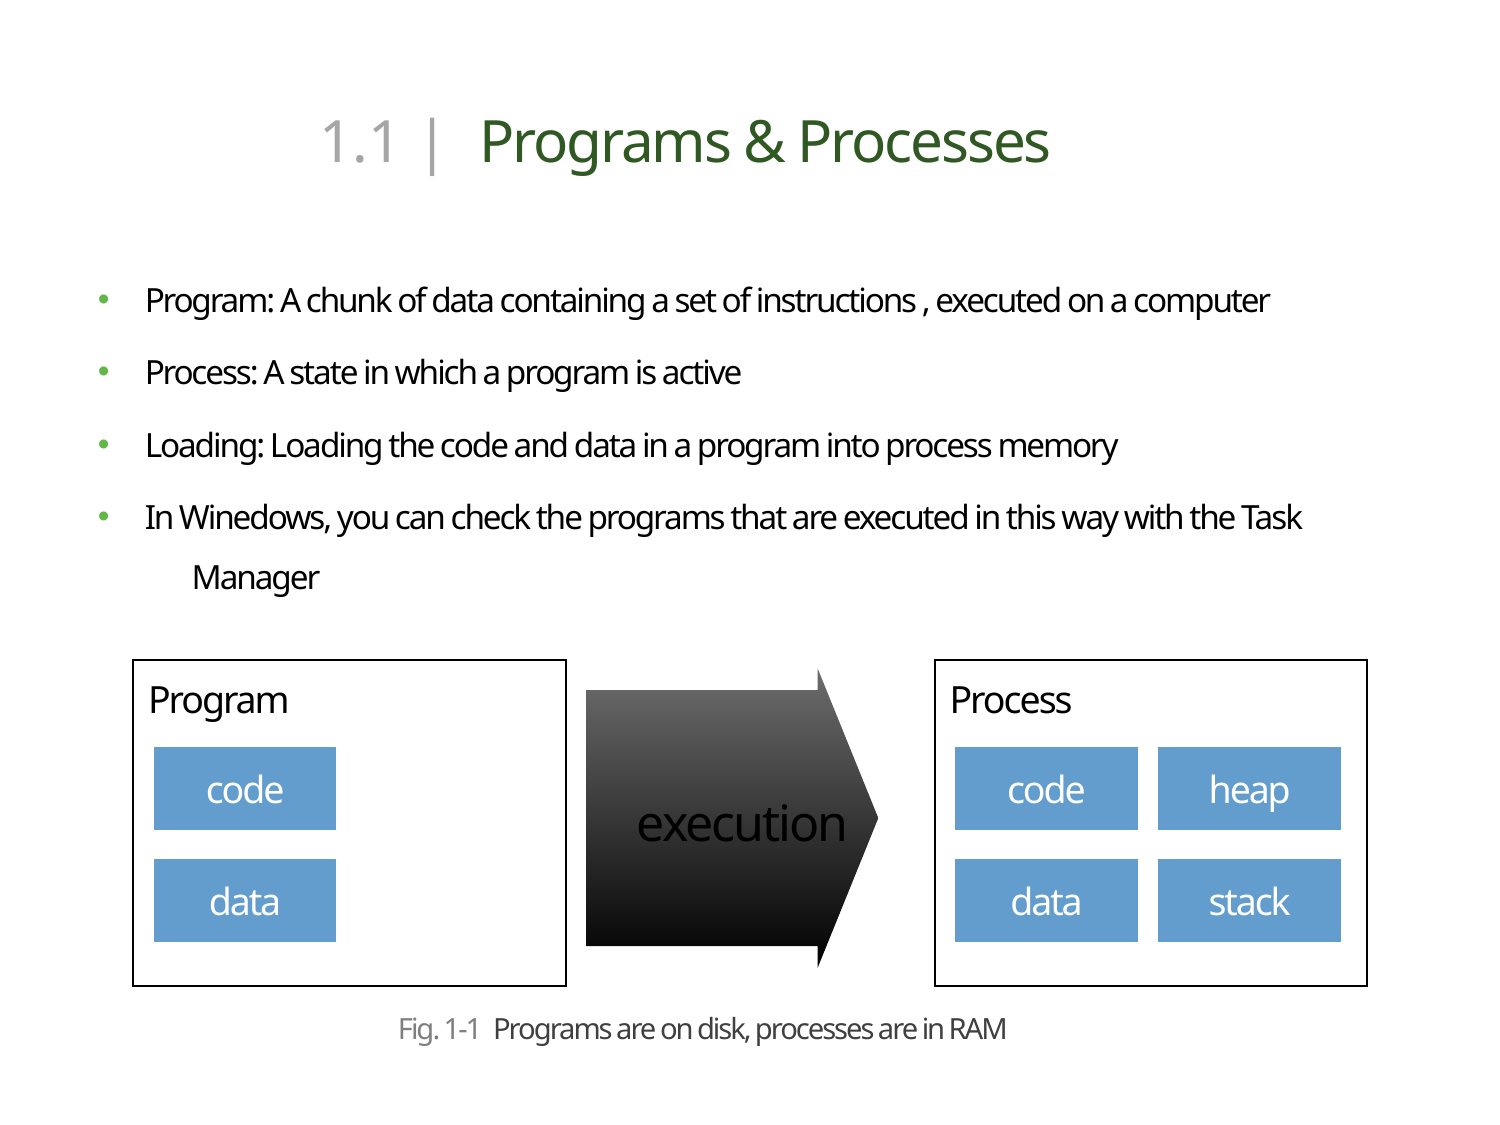

1.1 | Programs & Processes
Program: A chunk of data containing a set of instructions , executed on a computer
Process: A state in which a program is active
Loading: Loading the code and data in a program into process memory
In Winedows, you can check the programs that are executed in this way with the Task Manager
Program
Process
code
code
heap
execution
data
data
stack
Fig. 1-1 Programs are on disk, processes are in RAM